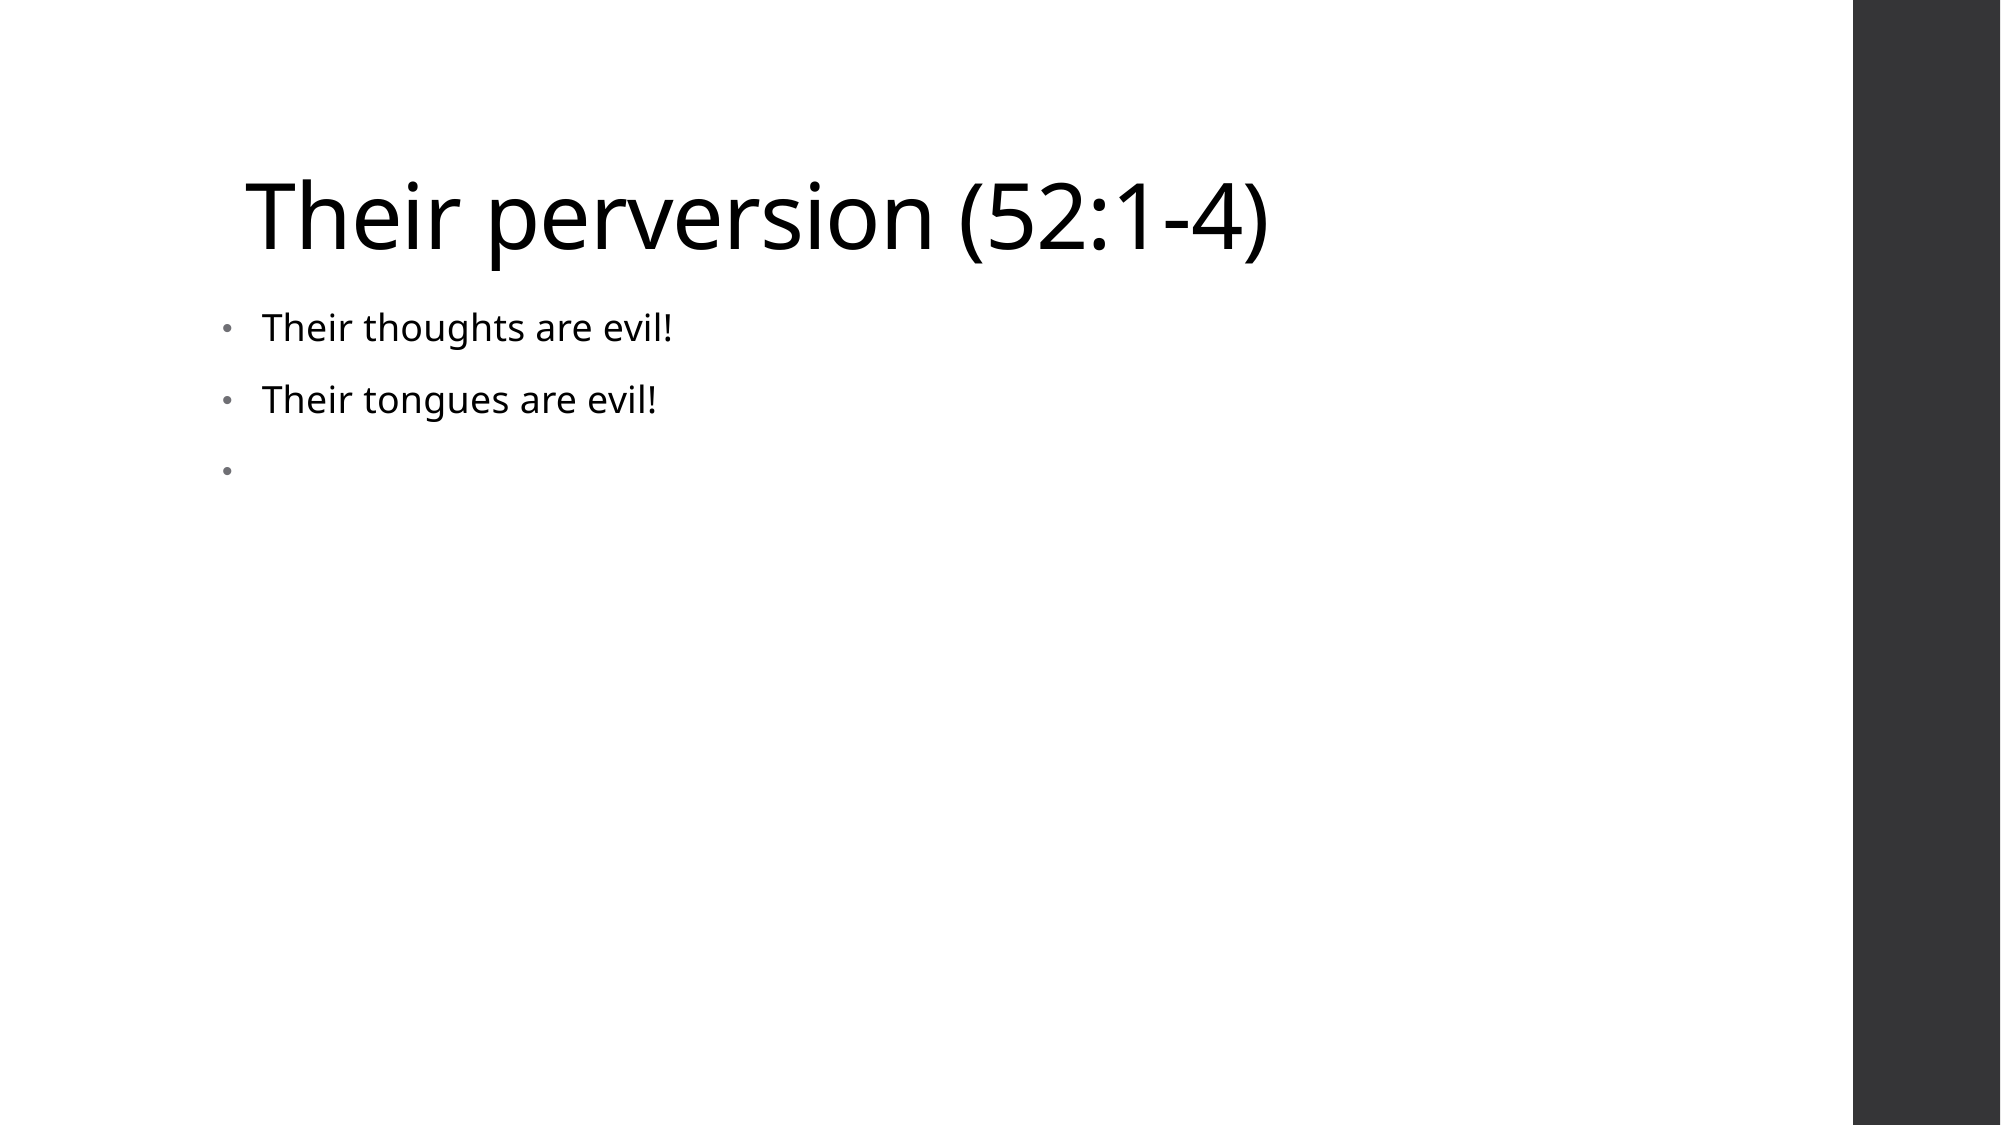

# Their perversion (52:1-4)
 Their thoughts are evil!
 Their tongues are evil!